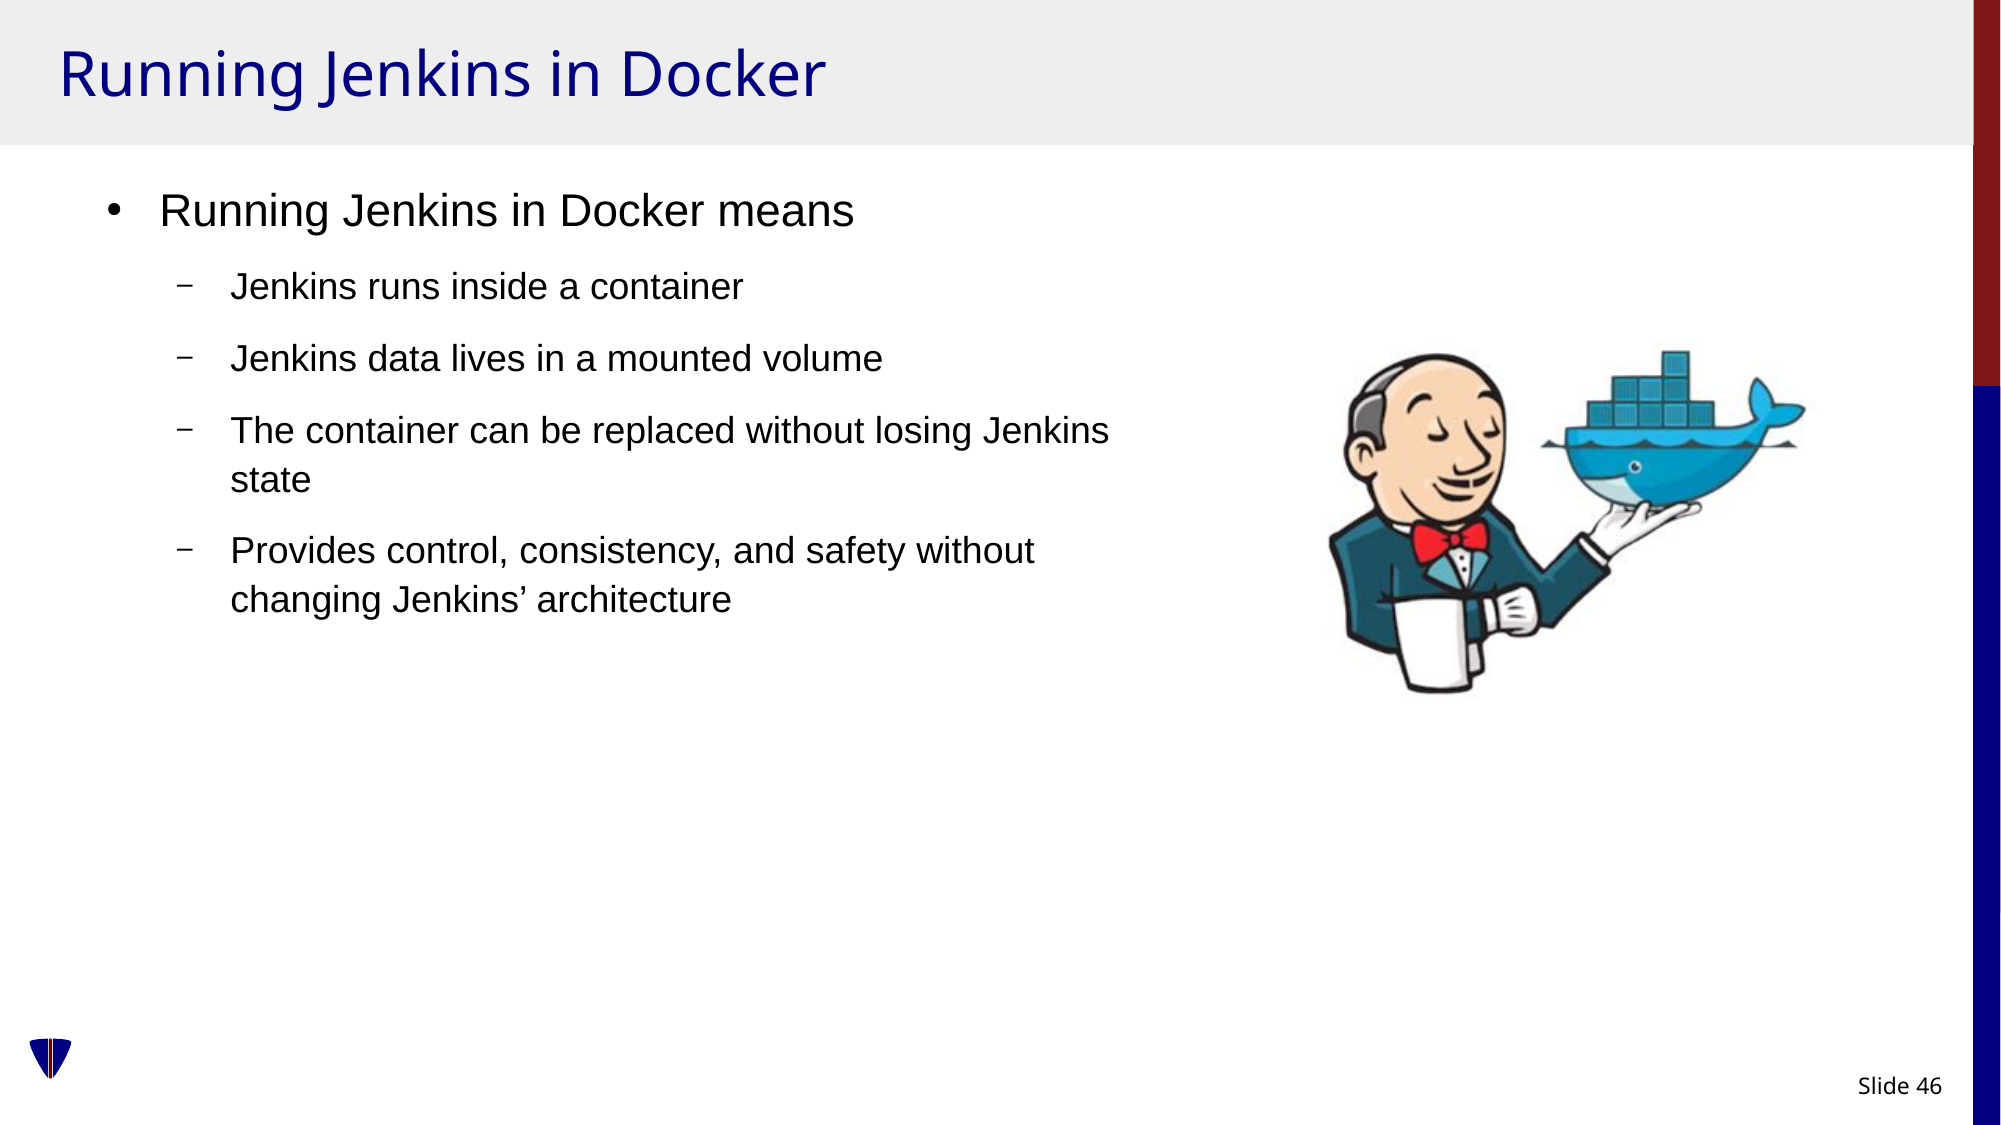

# Running Jenkins in Docker
Running Jenkins in Docker means
Jenkins runs inside a container
Jenkins data lives in a mounted volume
The container can be replaced without losing Jenkins state
Provides control, consistency, and safety without changing Jenkins’ architecture